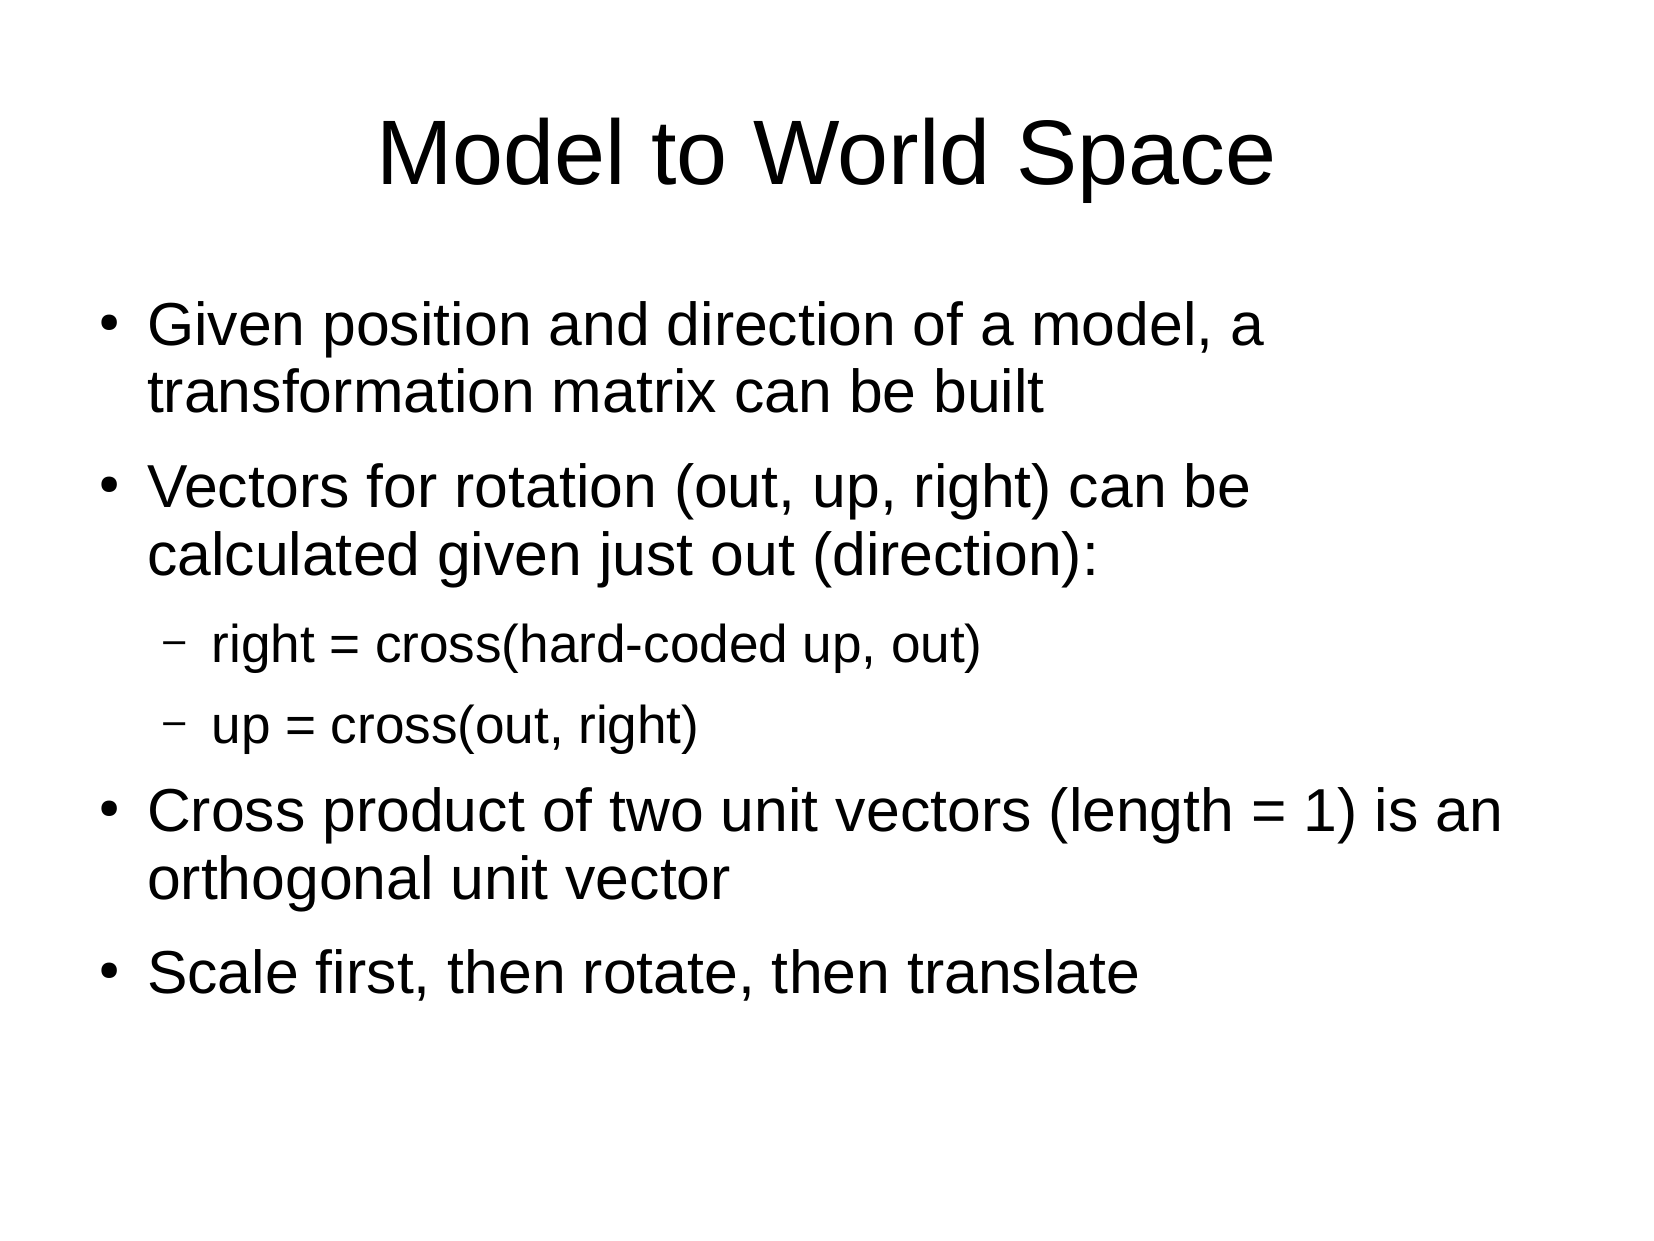

# Model to World Space
Given position and direction of a model, a transformation matrix can be built
Vectors for rotation (out, up, right) can be calculated given just out (direction):
right = cross(hard-coded up, out)
up = cross(out, right)
Cross product of two unit vectors (length = 1) is an orthogonal unit vector
Scale first, then rotate, then translate